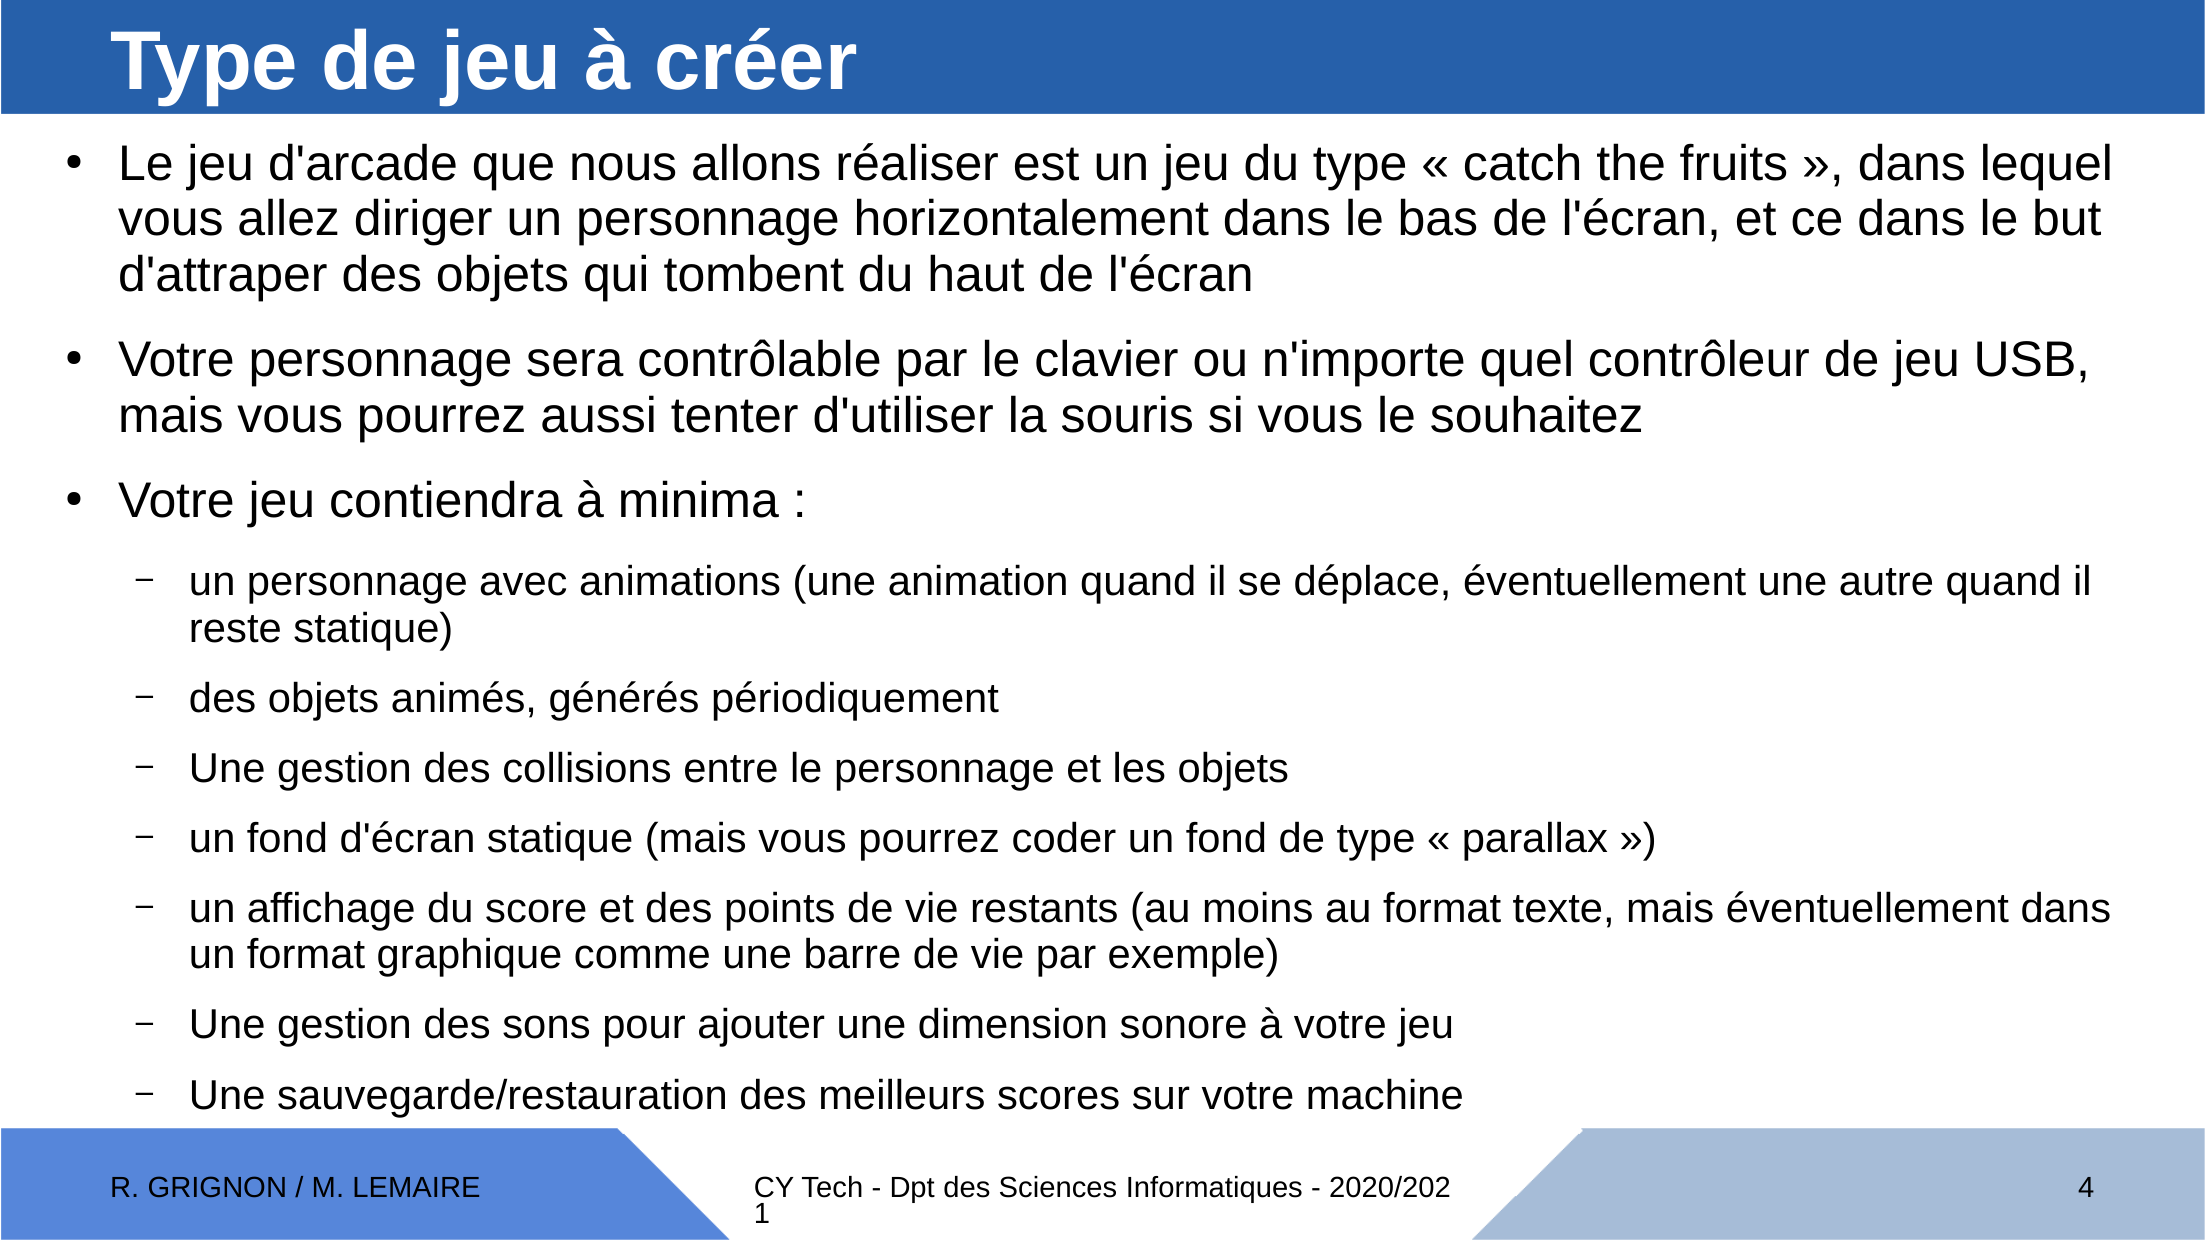

# Type de jeu à créer
Le jeu d'arcade que nous allons réaliser est un jeu du type « catch the fruits », dans lequel vous allez diriger un personnage horizontalement dans le bas de l'écran, et ce dans le but d'attraper des objets qui tombent du haut de l'écran
Votre personnage sera contrôlable par le clavier ou n'importe quel contrôleur de jeu USB, mais vous pourrez aussi tenter d'utiliser la souris si vous le souhaitez
Votre jeu contiendra à minima :
un personnage avec animations (une animation quand il se déplace, éventuellement une autre quand il reste statique)
des objets animés, générés périodiquement
Une gestion des collisions entre le personnage et les objets
un fond d'écran statique (mais vous pourrez coder un fond de type « parallax »)
un affichage du score et des points de vie restants (au moins au format texte, mais éventuellement dans un format graphique comme une barre de vie par exemple)
Une gestion des sons pour ajouter une dimension sonore à votre jeu
Une sauvegarde/restauration des meilleurs scores sur votre machine
R. GRIGNON / M. LEMAIRE
CY Tech - Dpt des Sciences Informatiques - 2020/2021
4